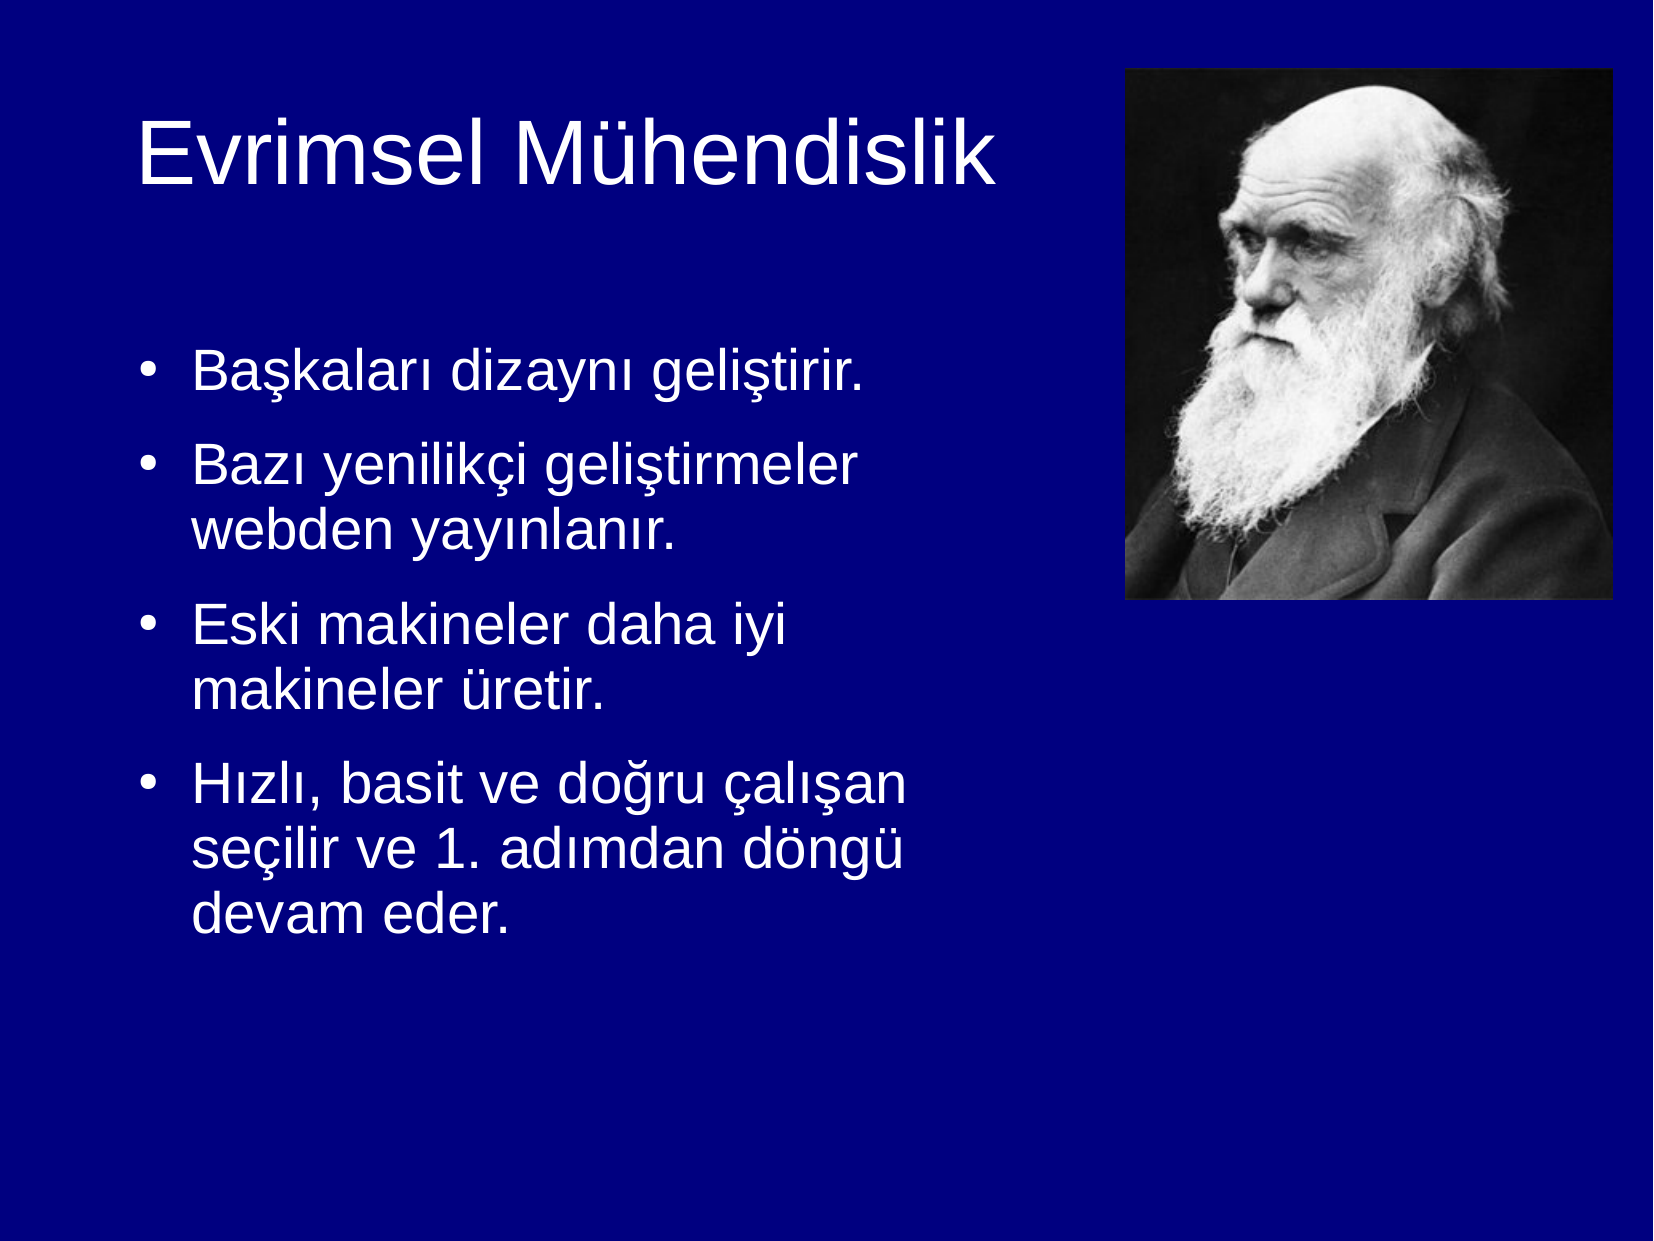

# Evrimsel Mühendislik
Başkaları dizaynı geliştirir.
Bazı yenilikçi geliştirmeler webden yayınlanır.
Eski makineler daha iyi makineler üretir.
Hızlı, basit ve doğru çalışan seçilir ve 1. adımdan döngü devam eder.